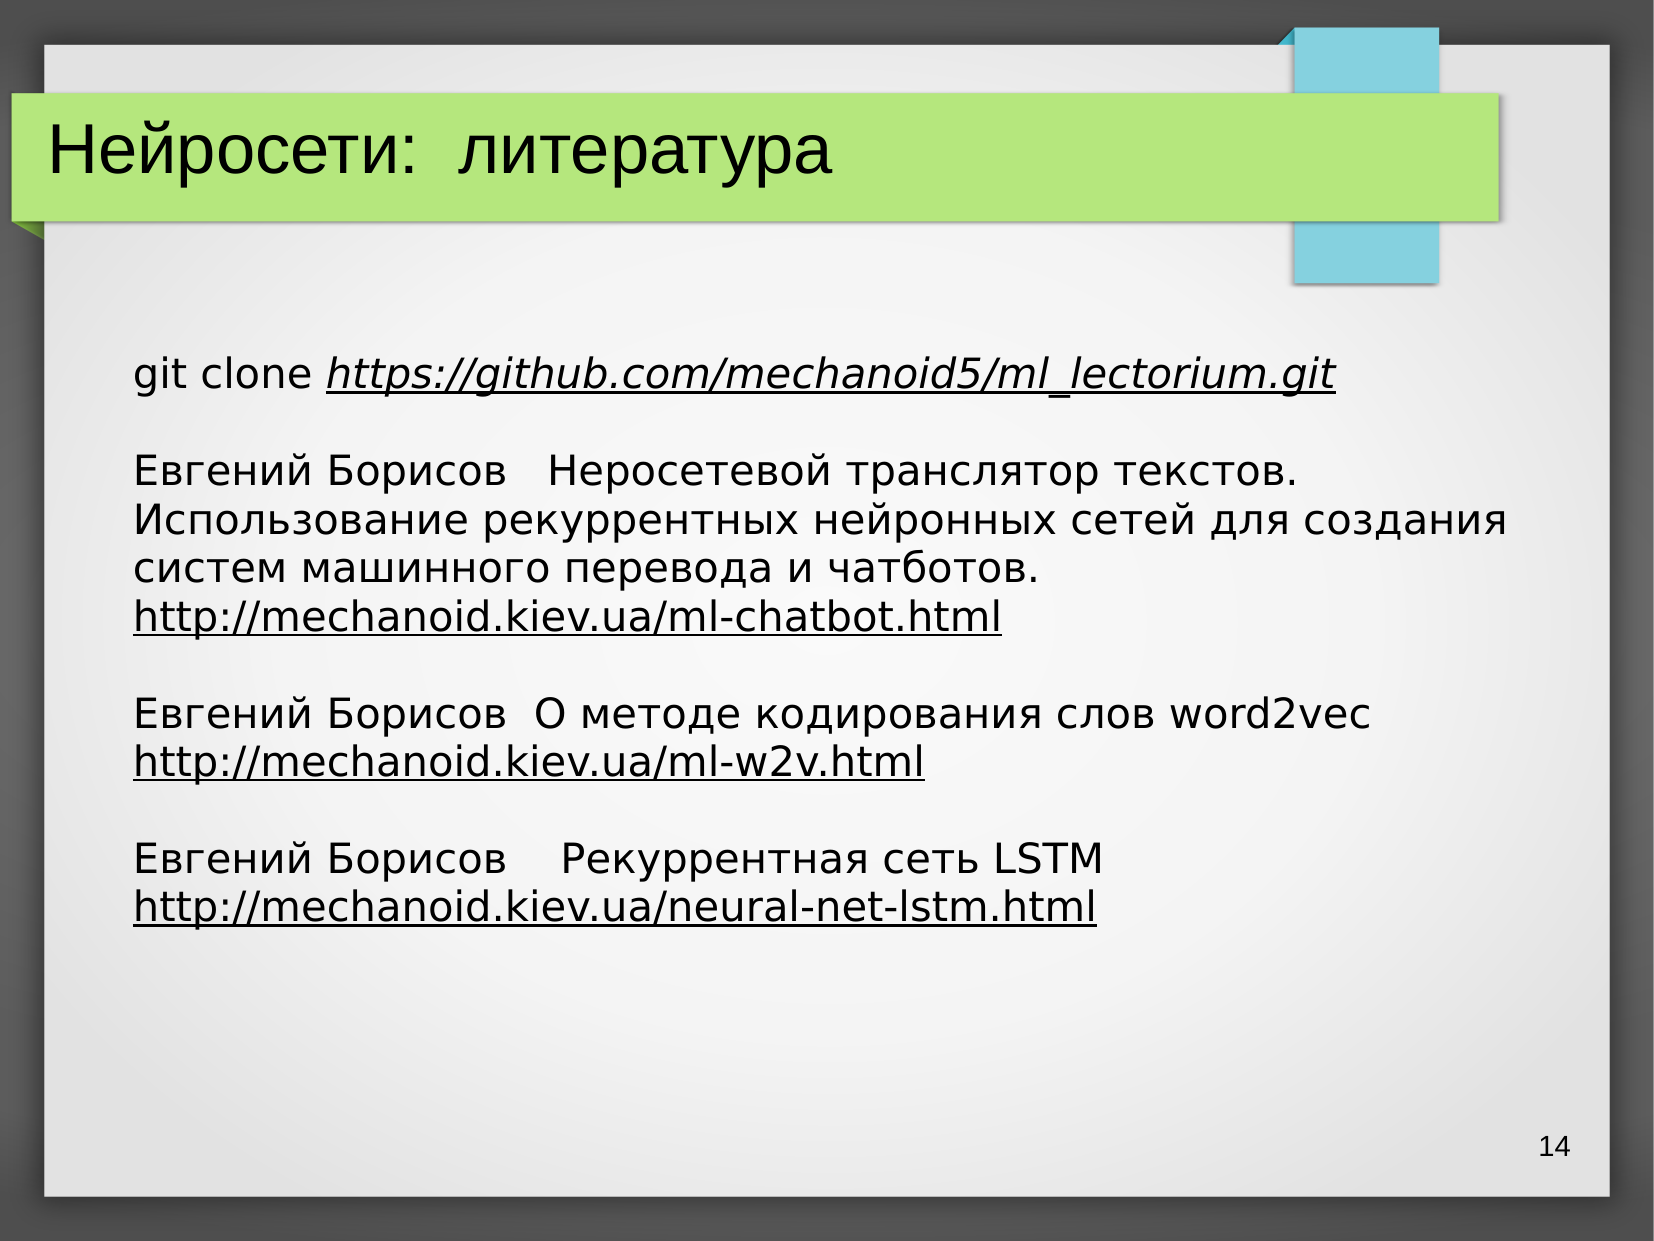

# Нейросети: литература
git clone https://github.com/mechanoid5/ml_lectorium.git
Евгений Борисов Неросетевой транслятор текстов. Использование рекуррентных нейронных сетей для создания систем машинного перевода и чатботов.
http://mechanoid.kiev.ua/ml-chatbot.html
Евгений Борисов О методе кодирования слов word2vec
http://mechanoid.kiev.ua/ml-w2v.html
Евгений Борисов Рекуррентная сеть LSTM
http://mechanoid.kiev.ua/neural-net-lstm.html
14